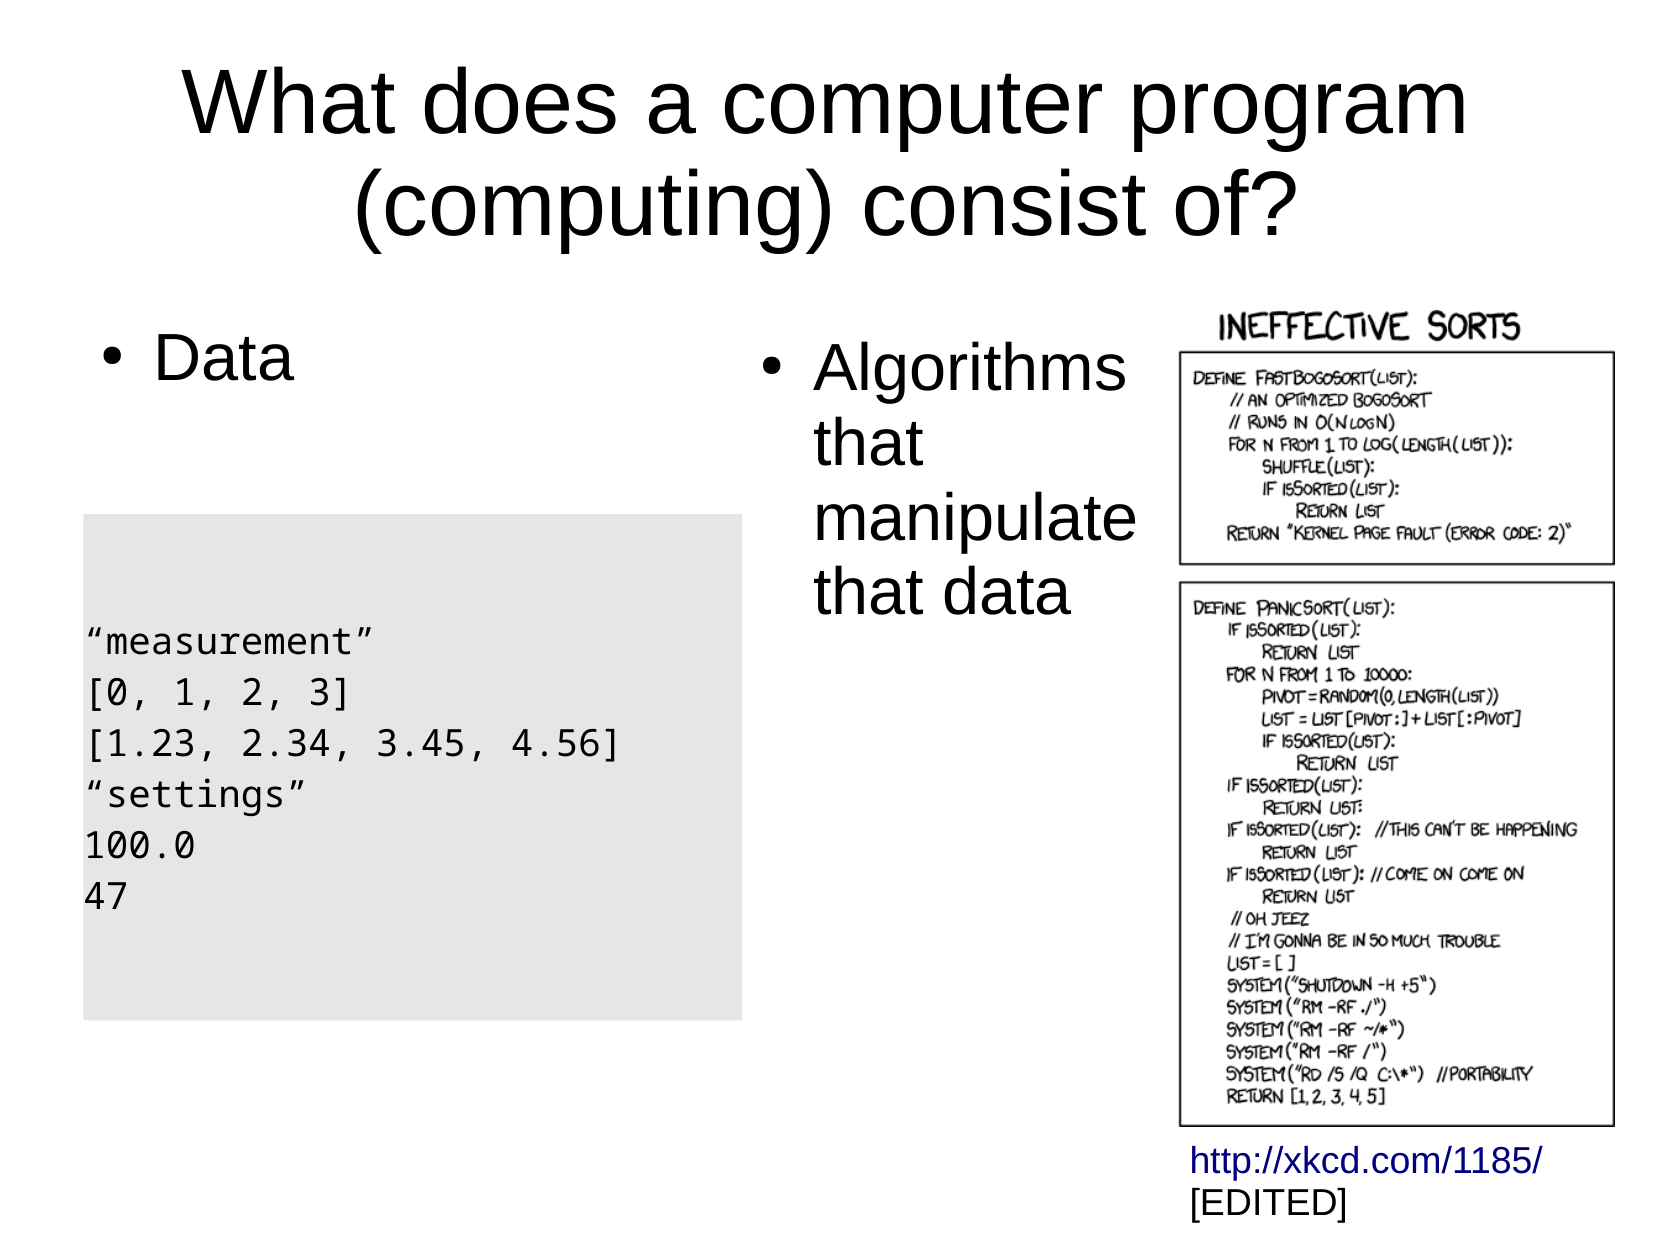

# What does a computer program (computing) consist of?
Data
Algorithms that manipulate that data
“measurement”
[0, 1, 2, 3]
[1.23, 2.34, 3.45, 4.56]
“settings”
100.0
47
http://xkcd.com/1185/ [EDITED]